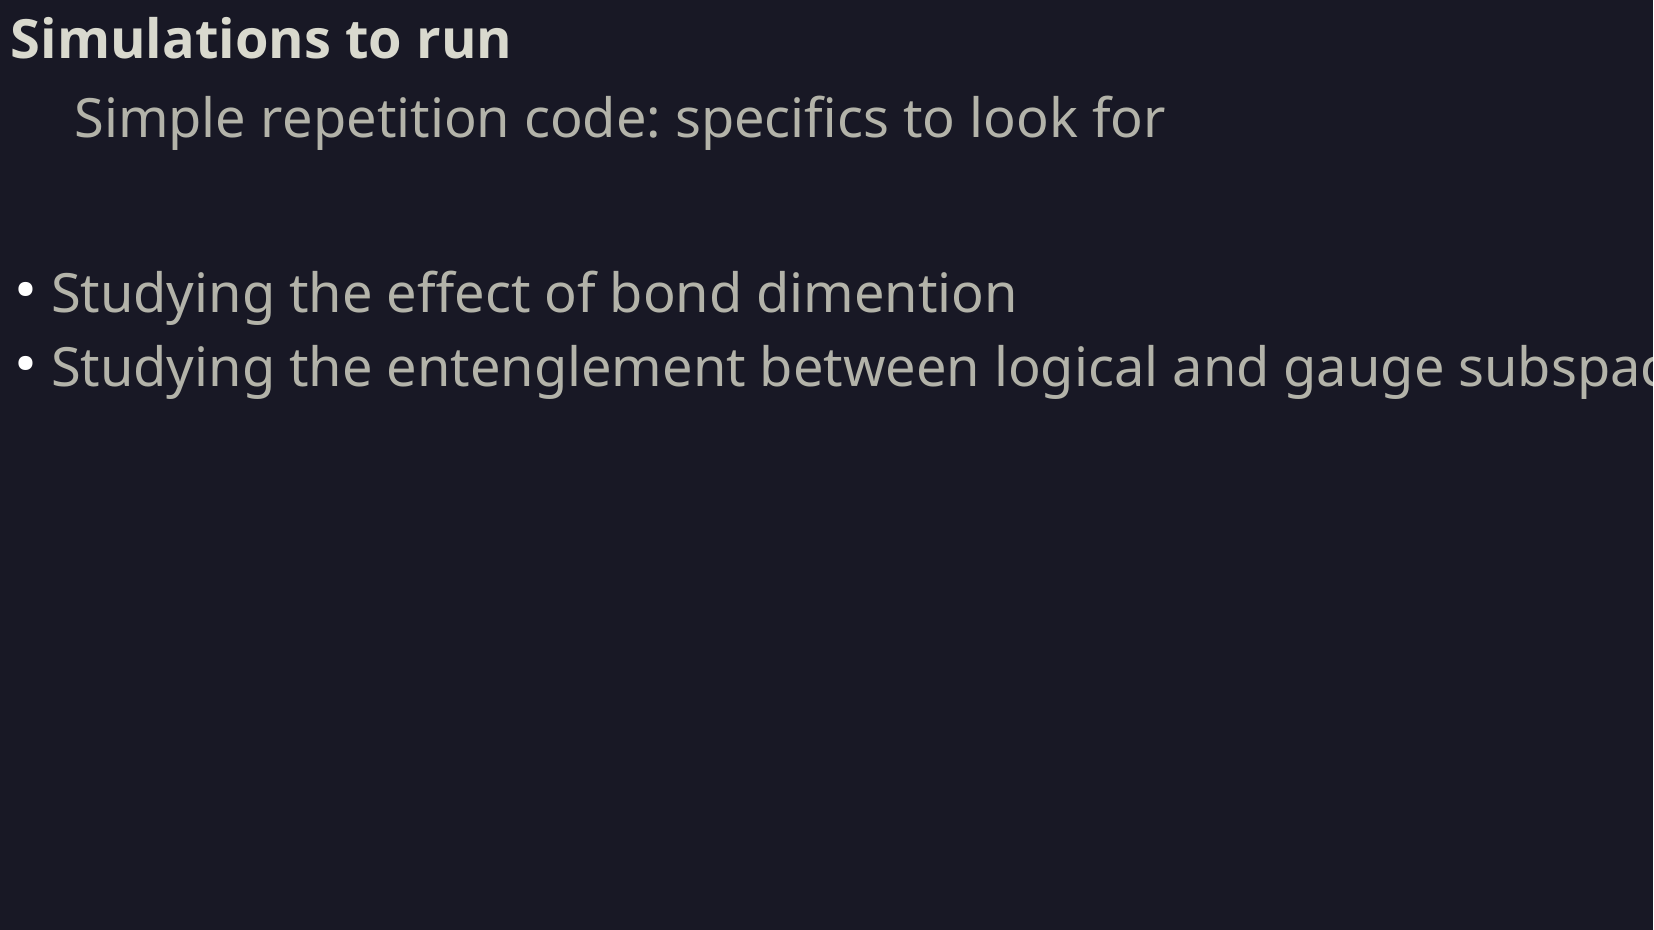

Simulations to run
Simple repetition code: specifics to look for
Studying the effect of bond dimention
Studying the entenglement between logical and gauge subspace